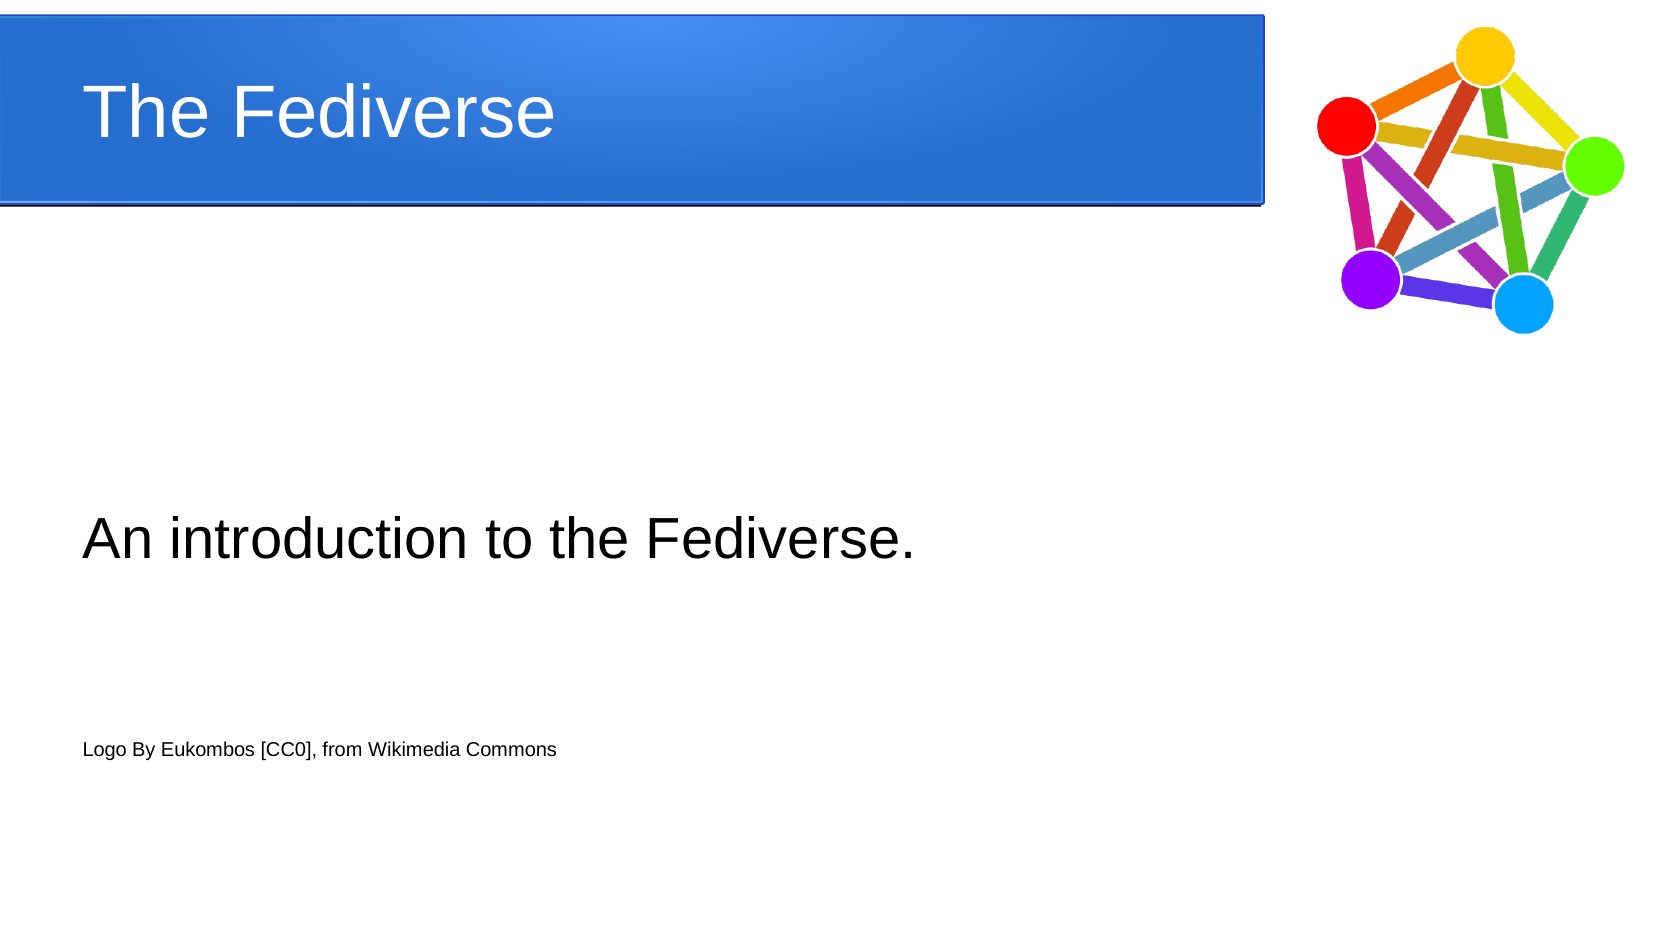

# The Fediverse
An introduction to the Fediverse.
Logo By Eukombos [CC0], from Wikimedia Commons